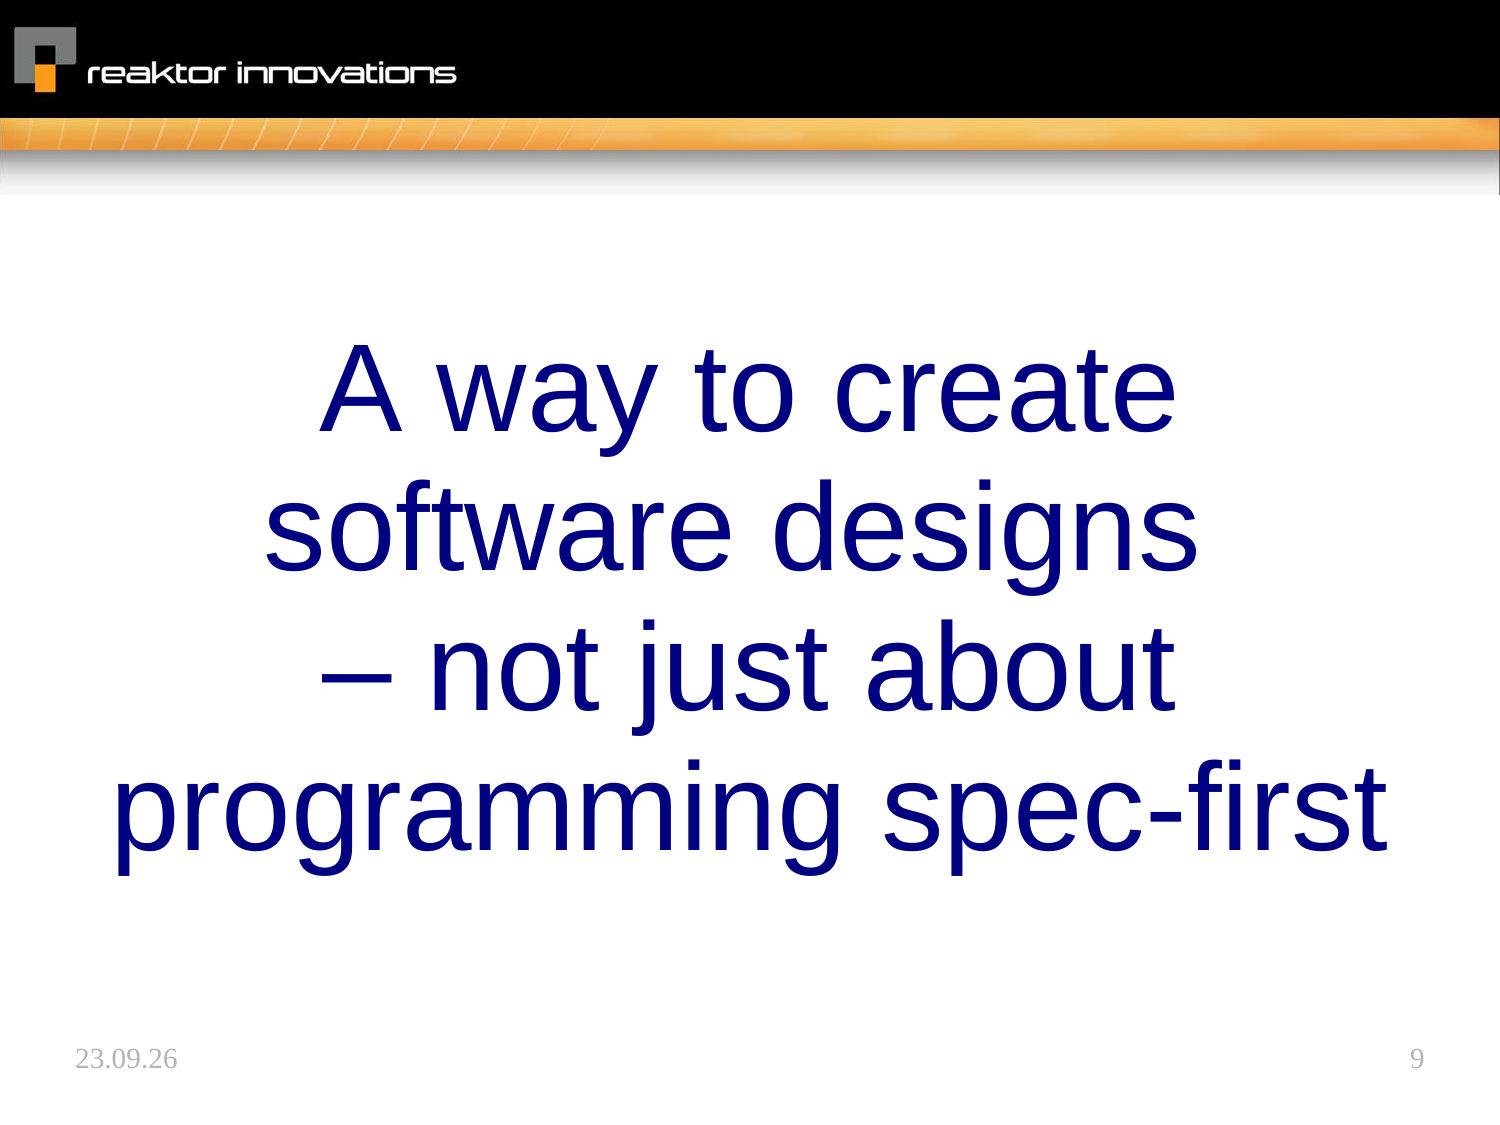

#
A way to create software designs
– not just about programming spec-first
9